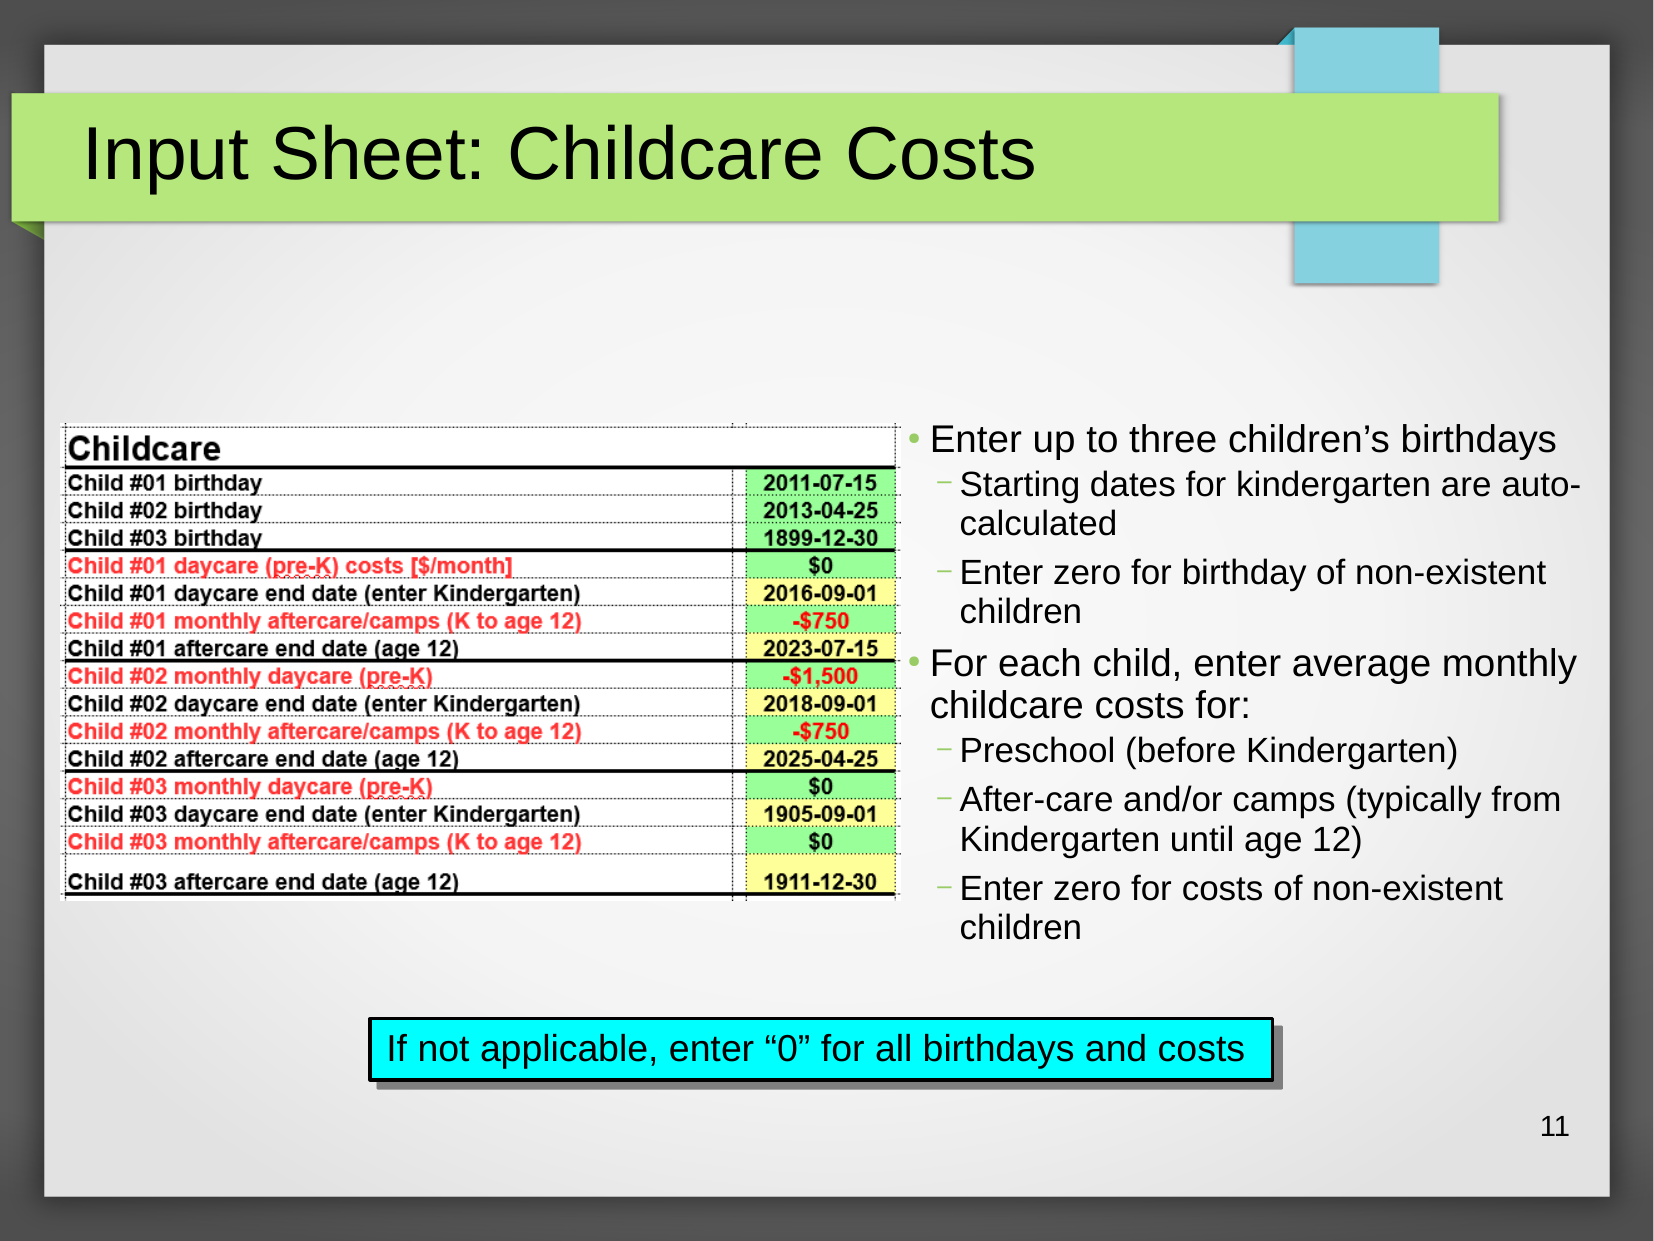

# Input Sheet: Childcare Costs
Enter up to three children’s birthdays
Starting dates for kindergarten are auto-calculated
Enter zero for birthday of non-existent children
For each child, enter average monthly childcare costs for:
Preschool (before Kindergarten)
After-care and/or camps (typically from Kindergarten until age 12)
Enter zero for costs of non-existent children
If not applicable, enter “0” for all birthdays and costs
11